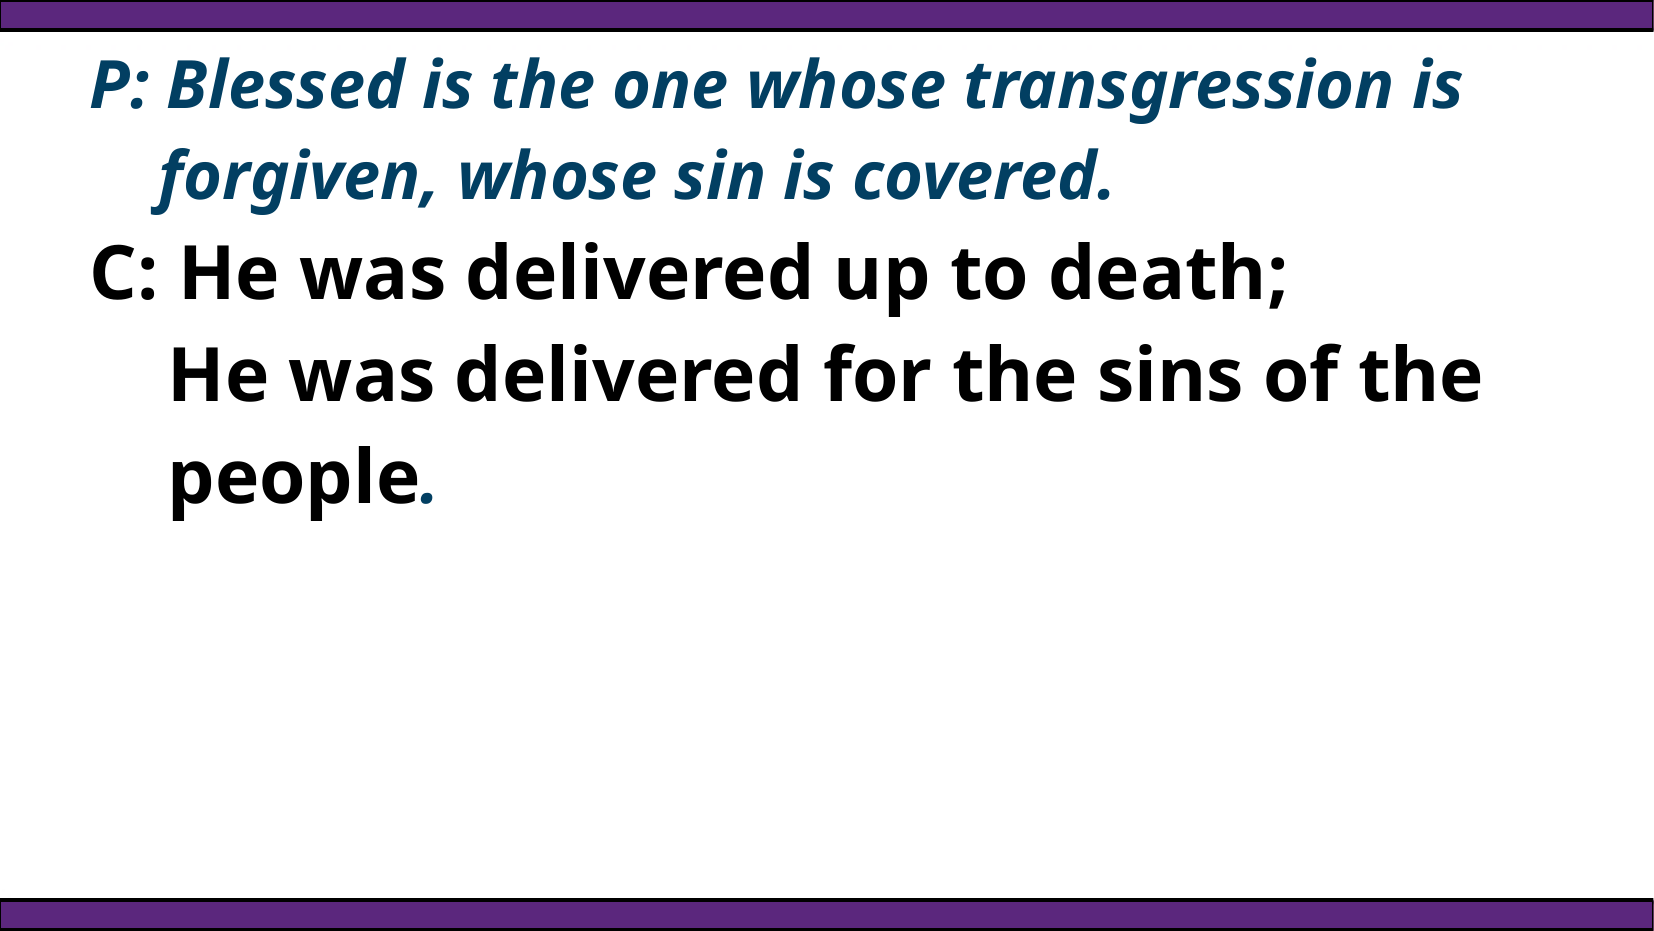

P: Blessed is the one whose transgression is
 forgiven, whose sin is covered.
C: He was delivered up to death;
 He was delivered for the sins of the
 people.